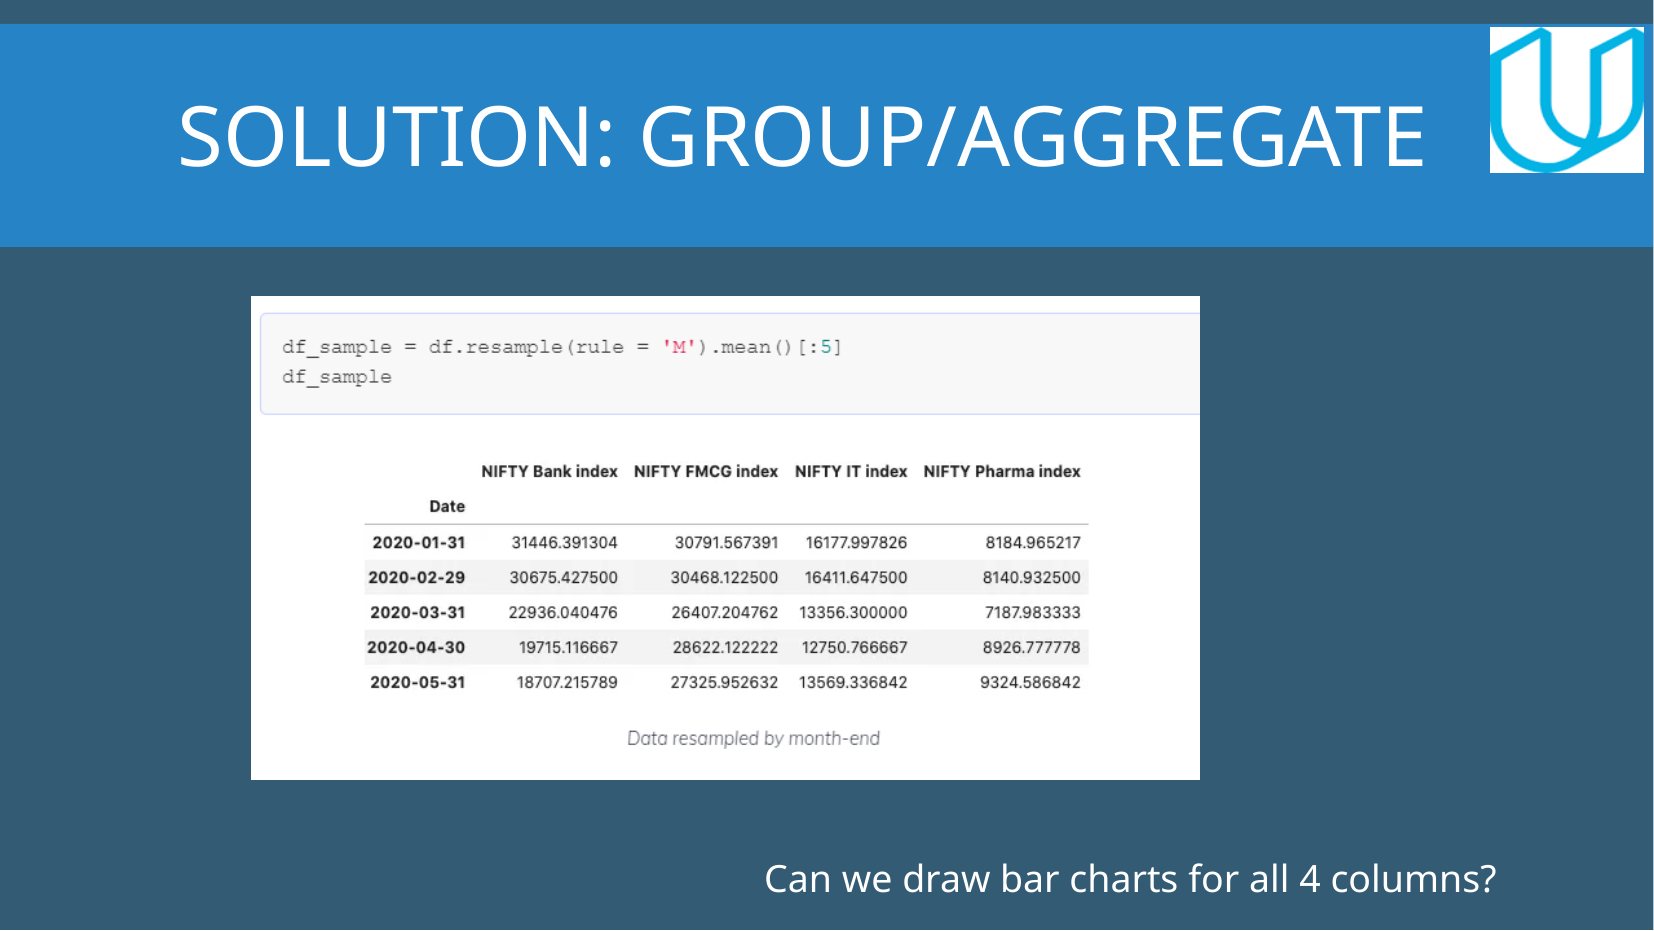

Solution: group/aggregate
Can we draw bar charts for all 4 columns?